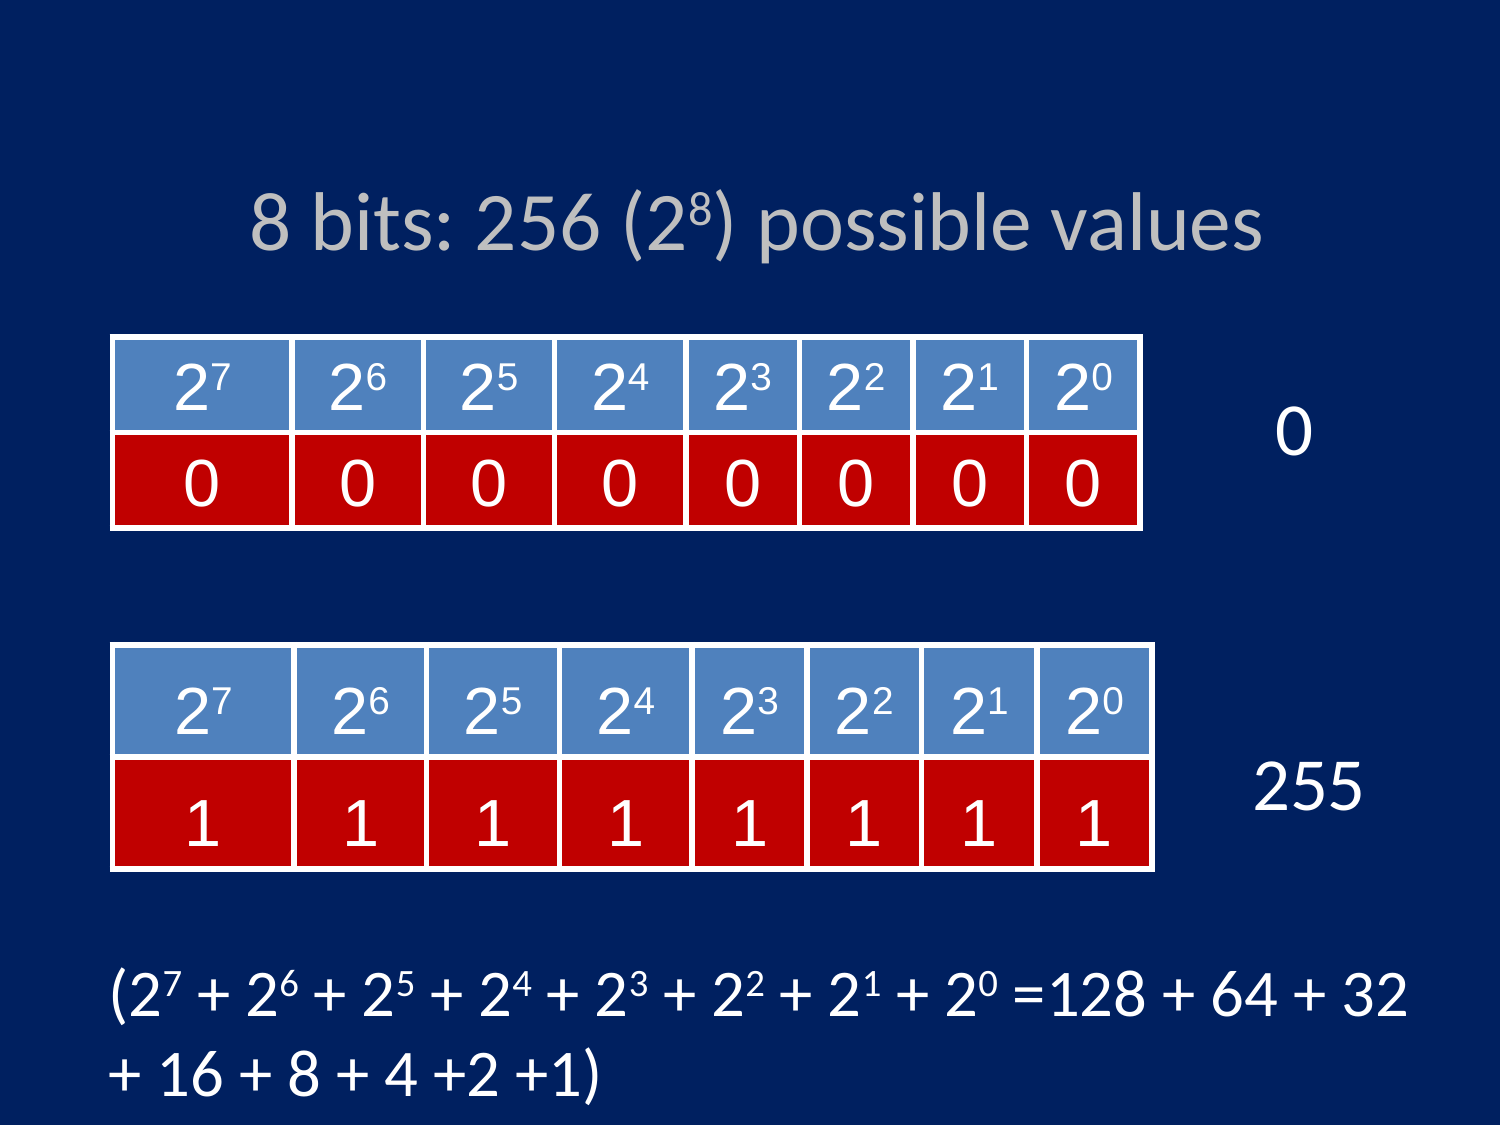

8 bits: 256 (28) possible values
| 27 | 26 | 25 | 24 | 23 | 22 | 21 | 20 |
| --- | --- | --- | --- | --- | --- | --- | --- |
| 0 | 0 | 0 | 0 | 0 | 0 | 0 | 0 |
0
| 27 | 26 | 25 | 24 | 23 | 22 | 21 | 20 |
| --- | --- | --- | --- | --- | --- | --- | --- |
| 1 | 1 | 1 | 1 | 1 | 1 | 1 | 1 |
255
(27 + 26 + 25 + 24 + 23 + 22 + 21 + 20 =128 + 64 + 32 + 16 + 8 + 4 +2 +1)